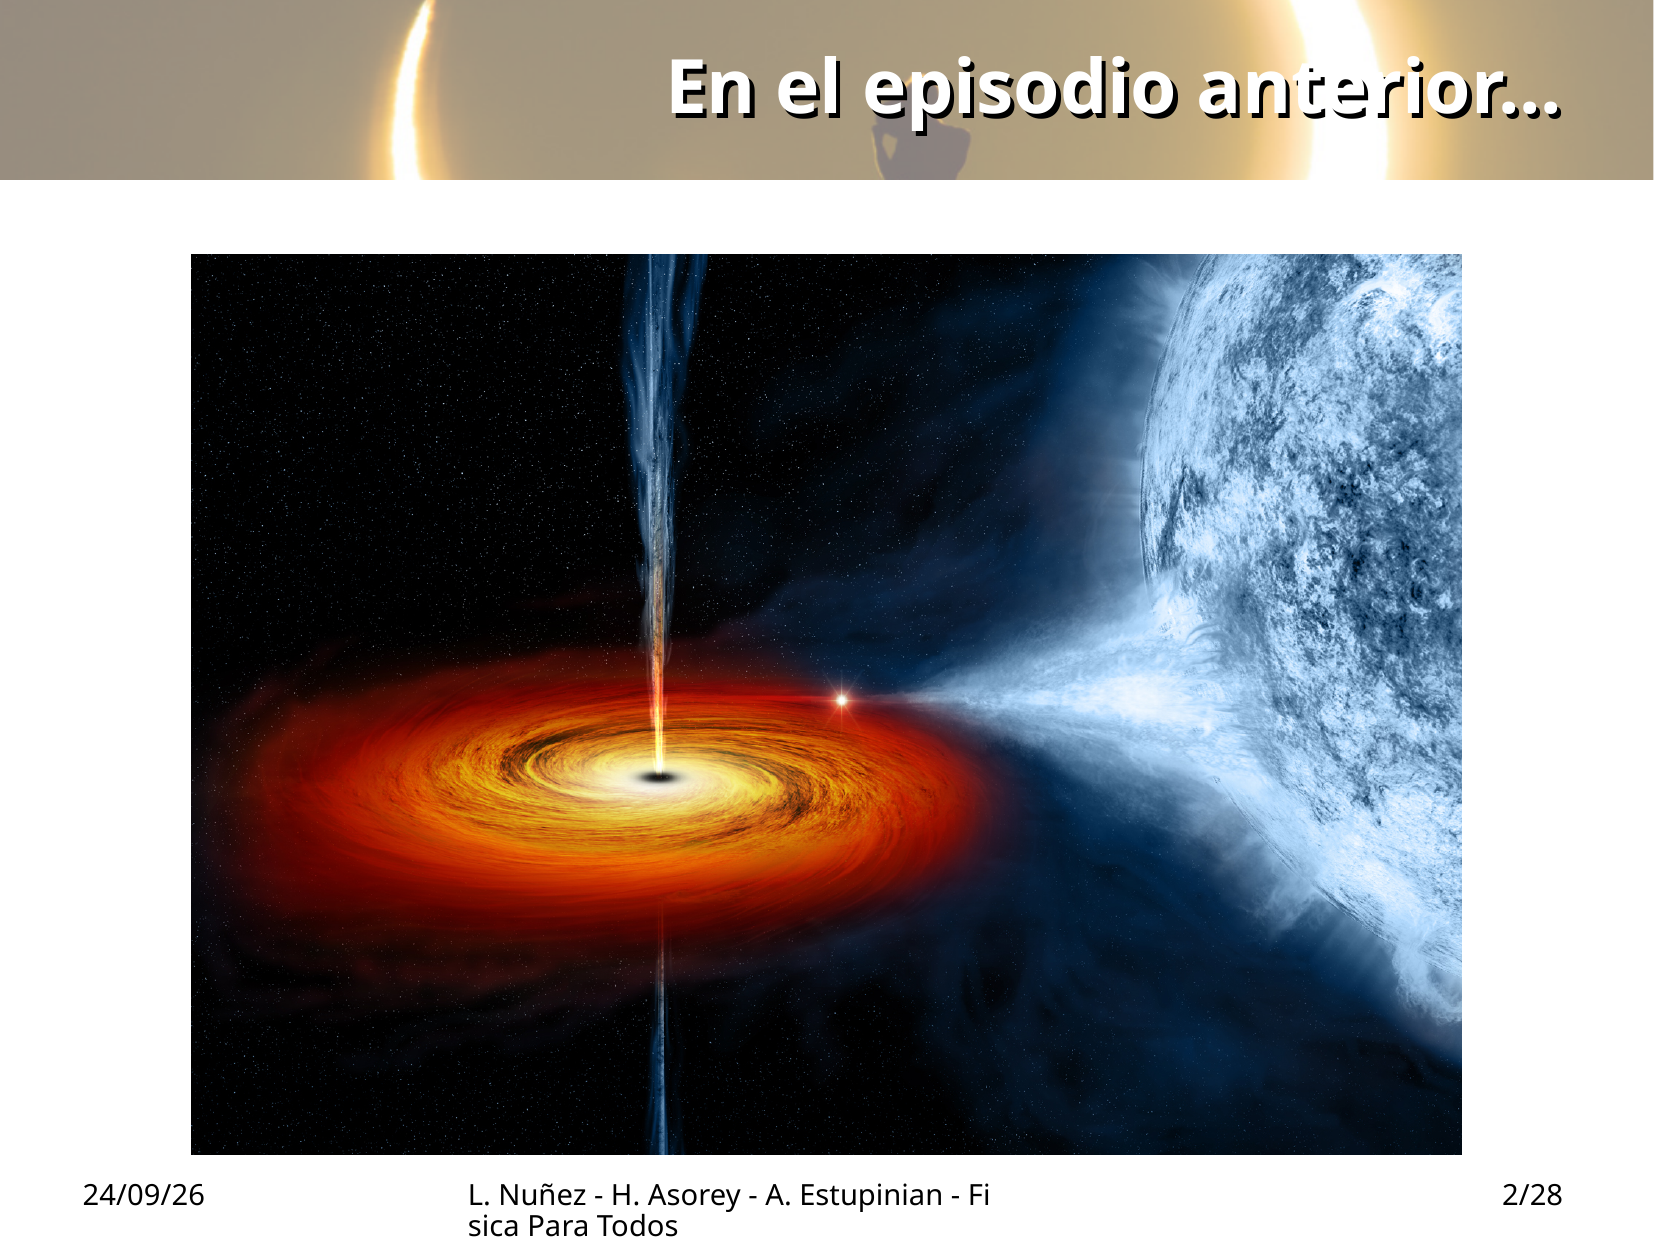

# En el episodio anterior...
L. Nuñez - H. Asorey - A. Estupinian - Fisica Para Todos
2